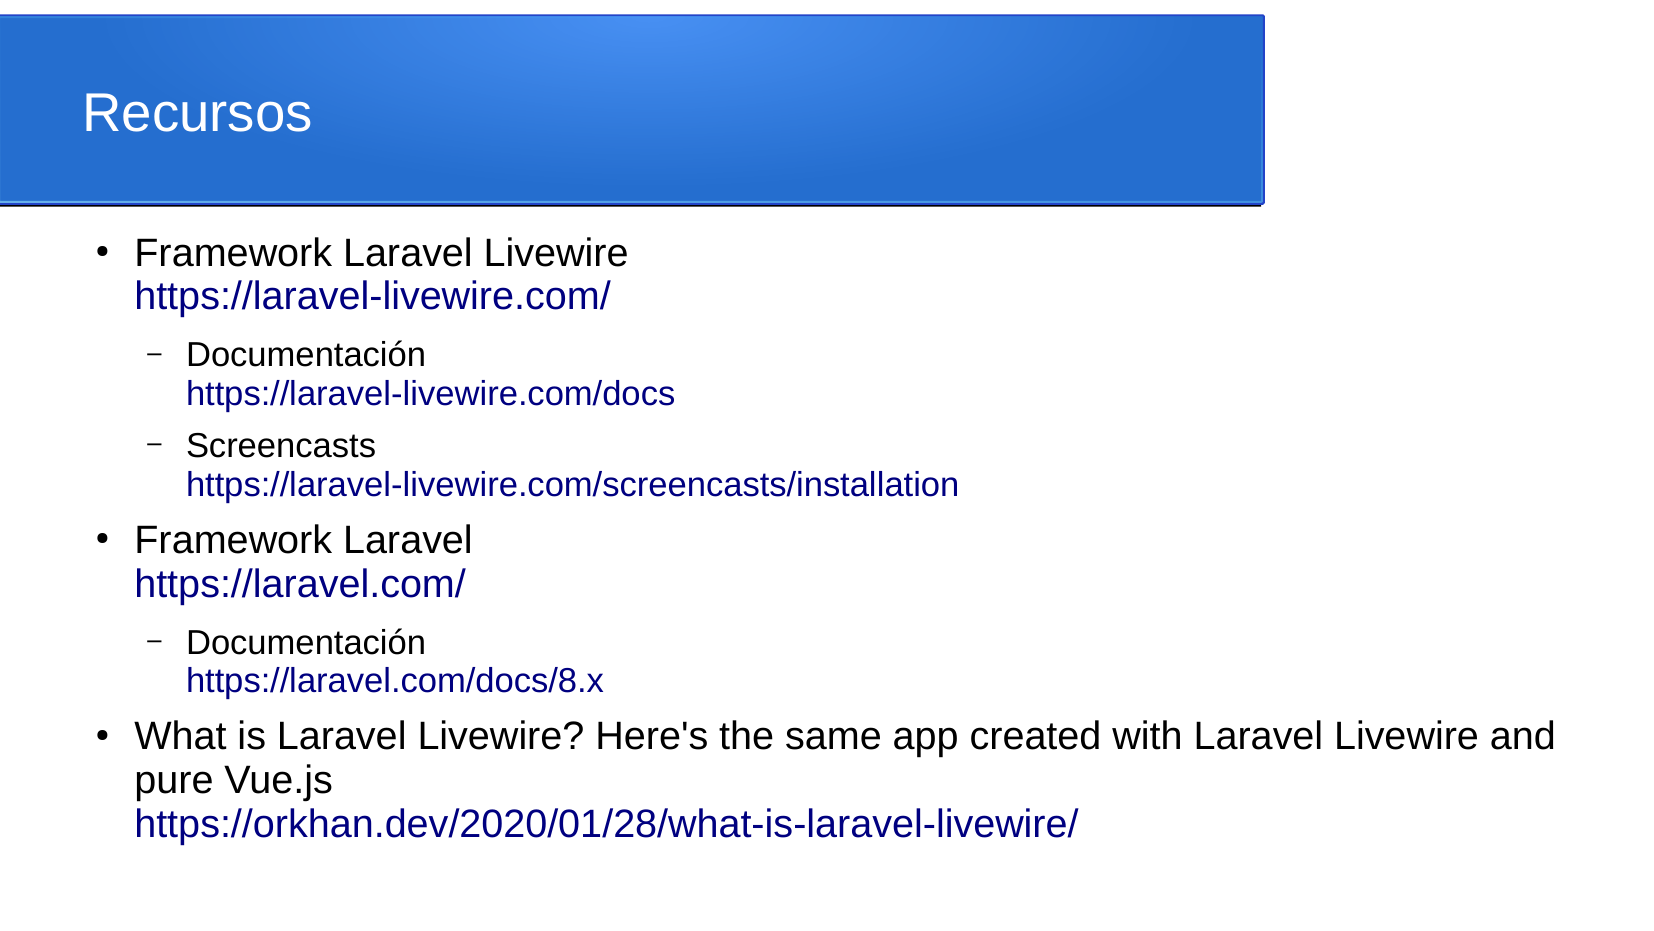

# Recursos
Framework Laravel Livewire
https://laravel-livewire.com/
Documentación
https://laravel-livewire.com/docs
Screencasts
https://laravel-livewire.com/screencasts/installation
Framework Laravel
https://laravel.com/
Documentación
https://laravel.com/docs/8.x
What is Laravel Livewire? Here's the same app created with Laravel Livewire and pure Vue.js
https://orkhan.dev/2020/01/28/what-is-laravel-livewire/